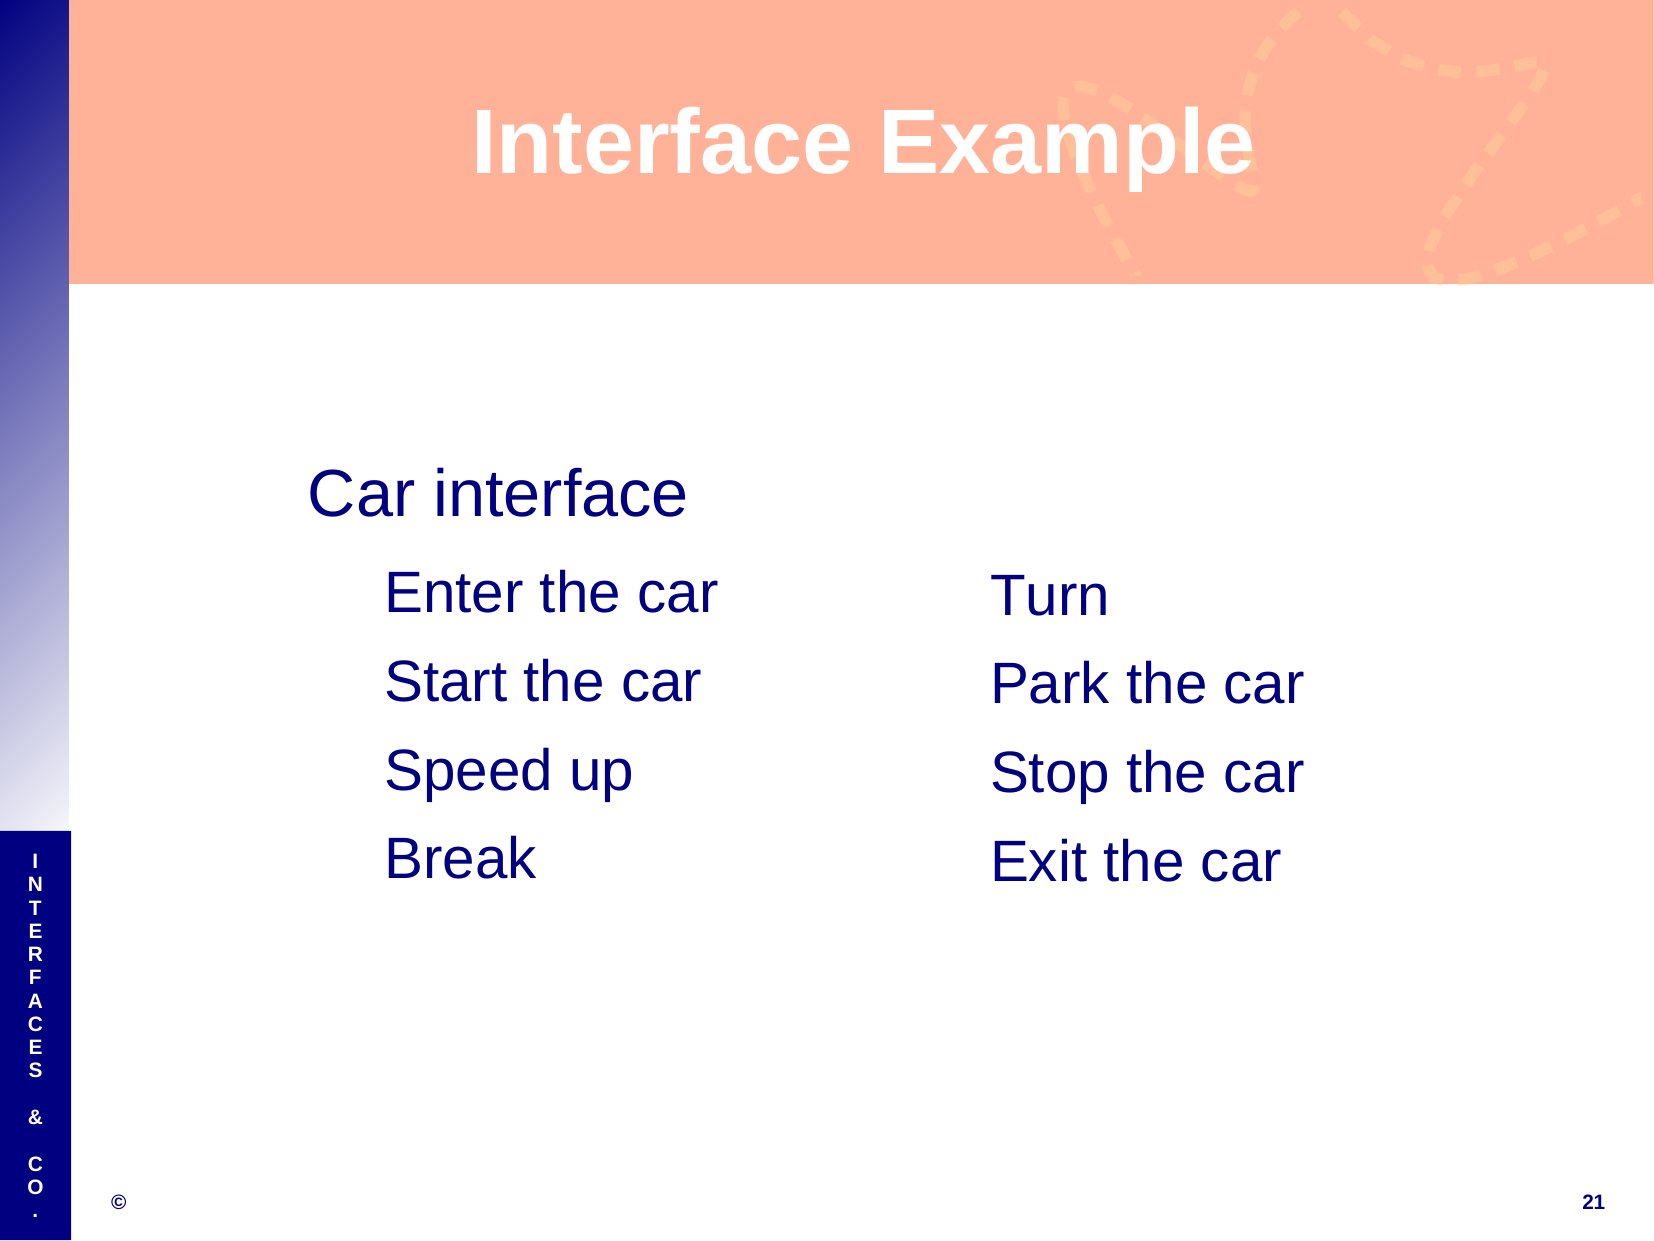

# Interface Example
Car interface
Enter the car
Start the car
Speed up
Break
Turn
Park the car
Stop the car
Exit the car
I
N
T
E
R
F
A
C
E
S
&
C
O
.